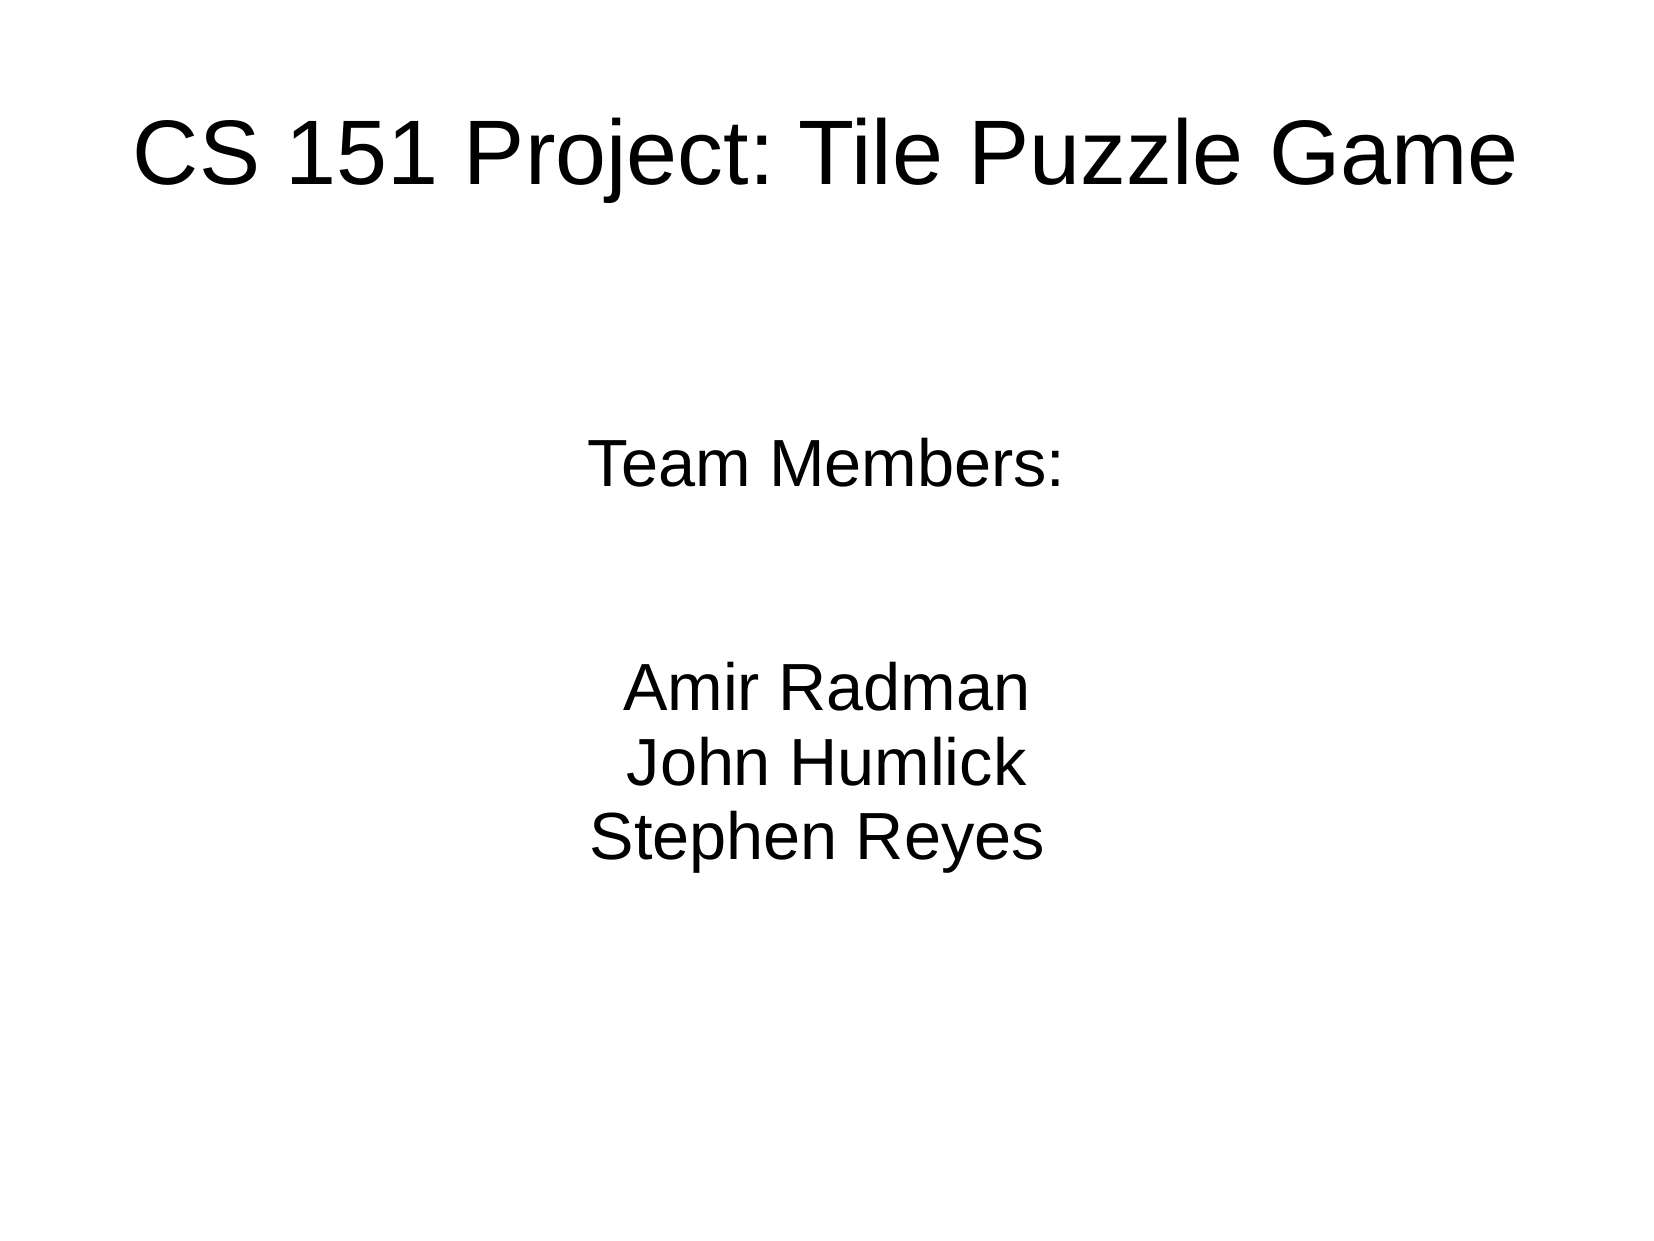

# CS 151 Project: Tile Puzzle Game
Team Members:
Amir Radman
John Humlick
Stephen Reyes